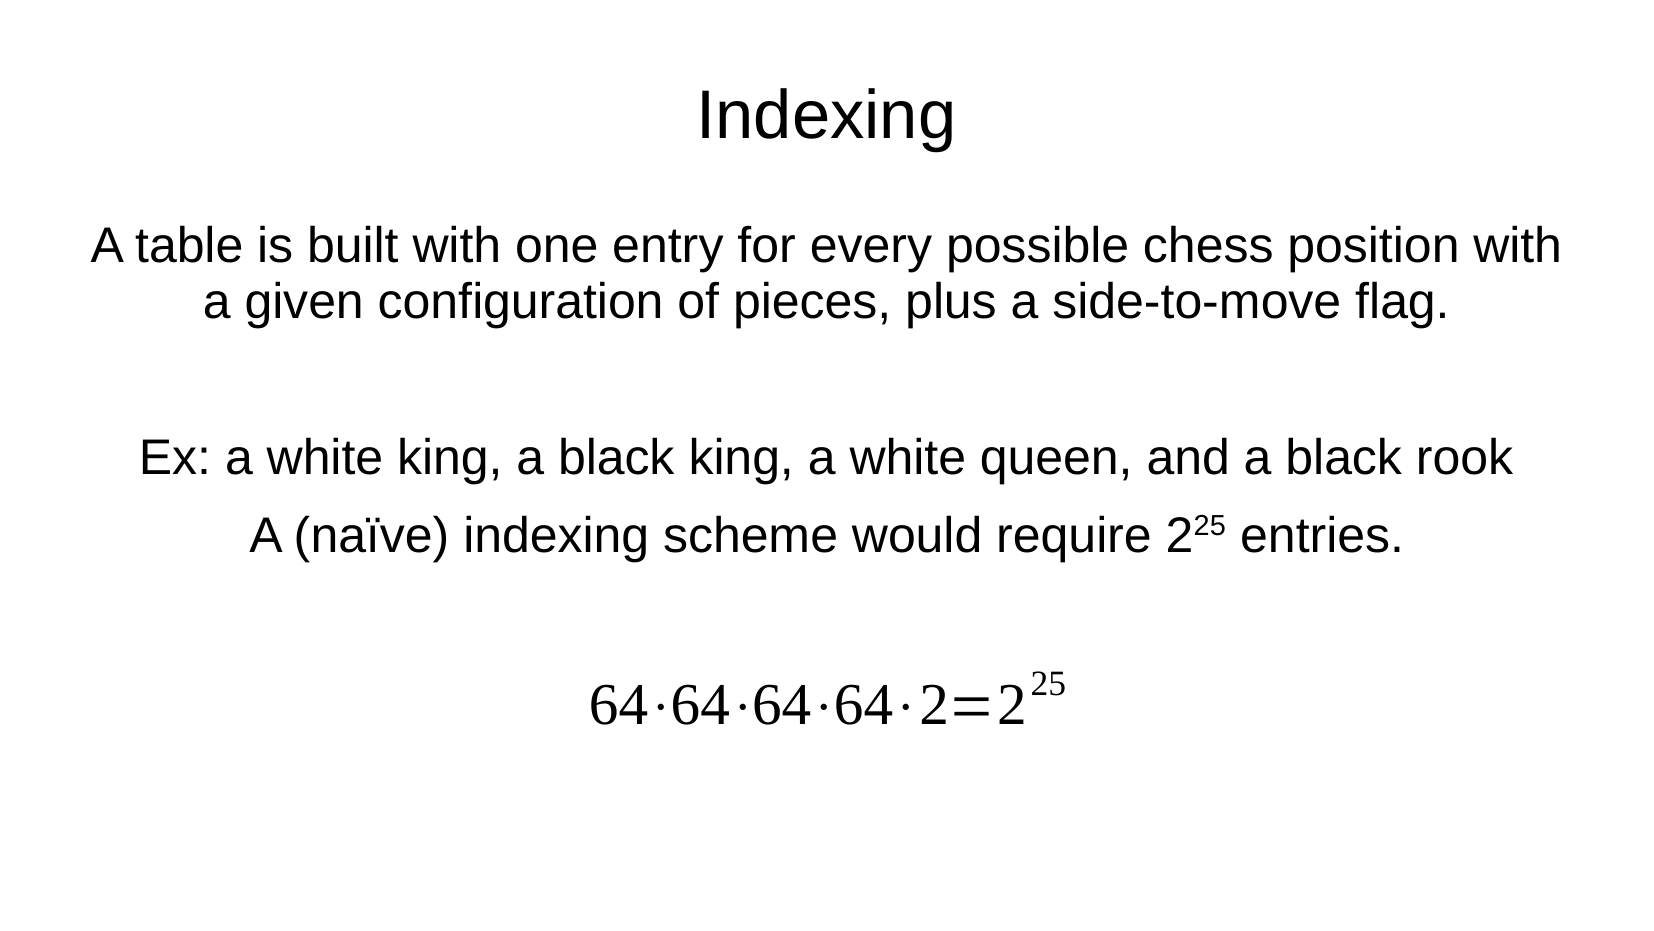

# Indexing
A table is built with one entry for every possible chess position with a given configuration of pieces, plus a side-to-move flag.
Ex: a white king, a black king, a white queen, and a black rook
A (naïve) indexing scheme would require 225 entries.